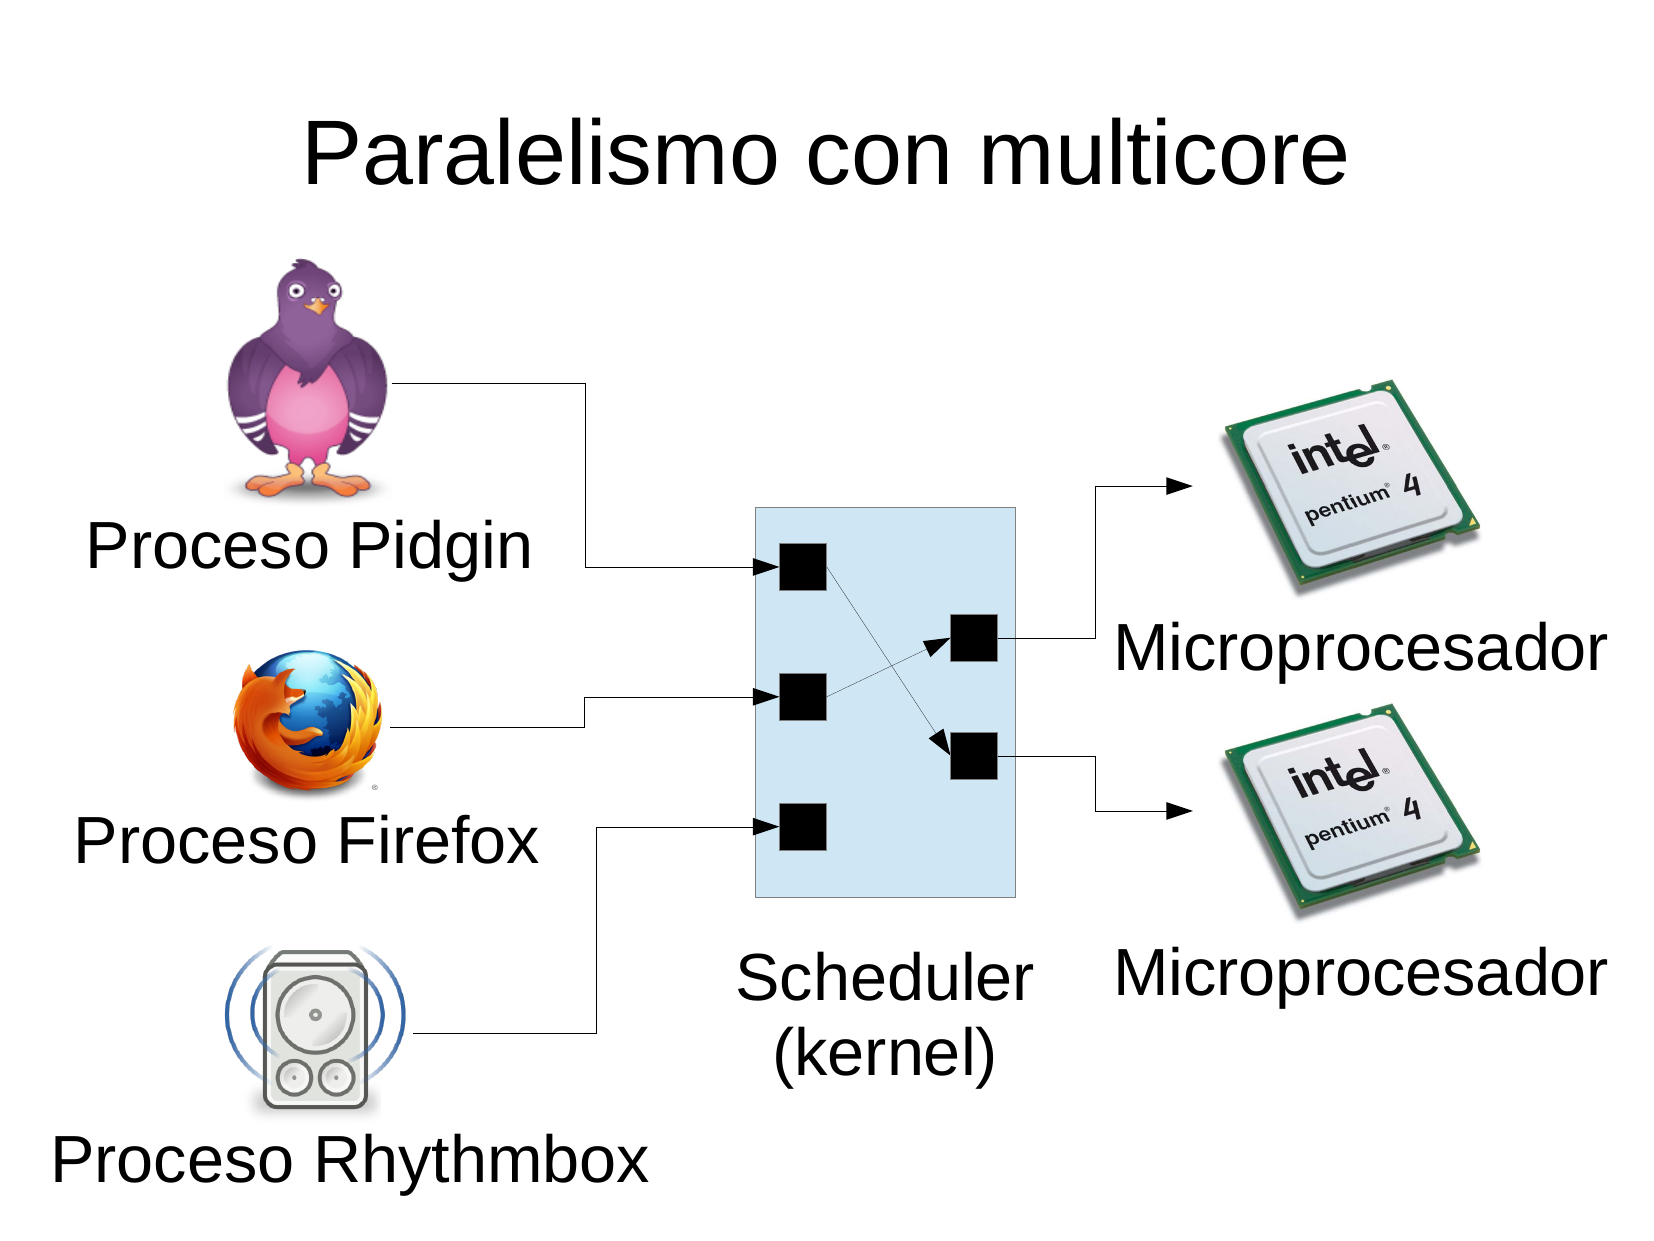

# Paralelismo con multicore
Proceso Pidgin
Microprocesador
Proceso Firefox
Microprocesador
Scheduler
 (kernel)
Proceso Rhythmbox